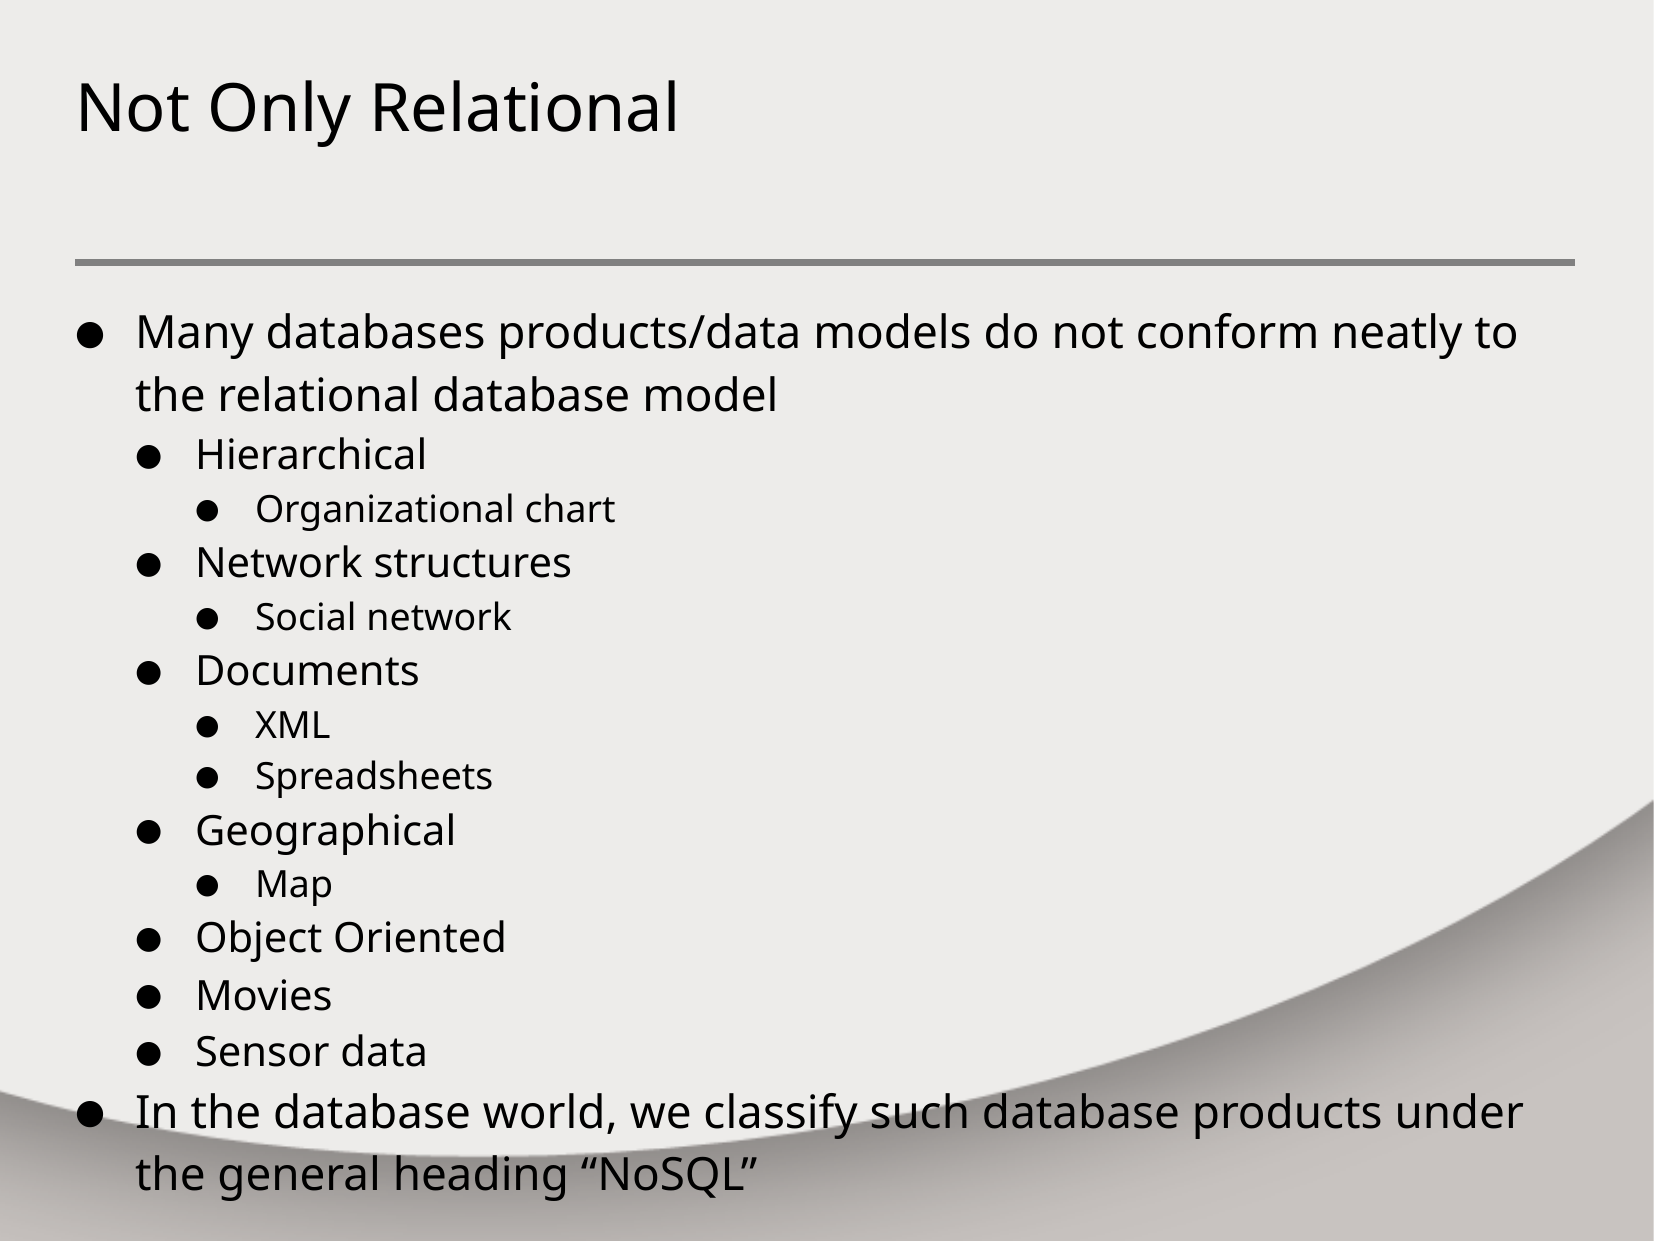

# Not Only Relational
Many databases products/data models do not conform neatly to the relational database model
Hierarchical
Organizational chart
Network structures
Social network
Documents
XML
Spreadsheets
Geographical
Map
Object Oriented
Movies
Sensor data
In the database world, we classify such database products under the general heading “NoSQL”